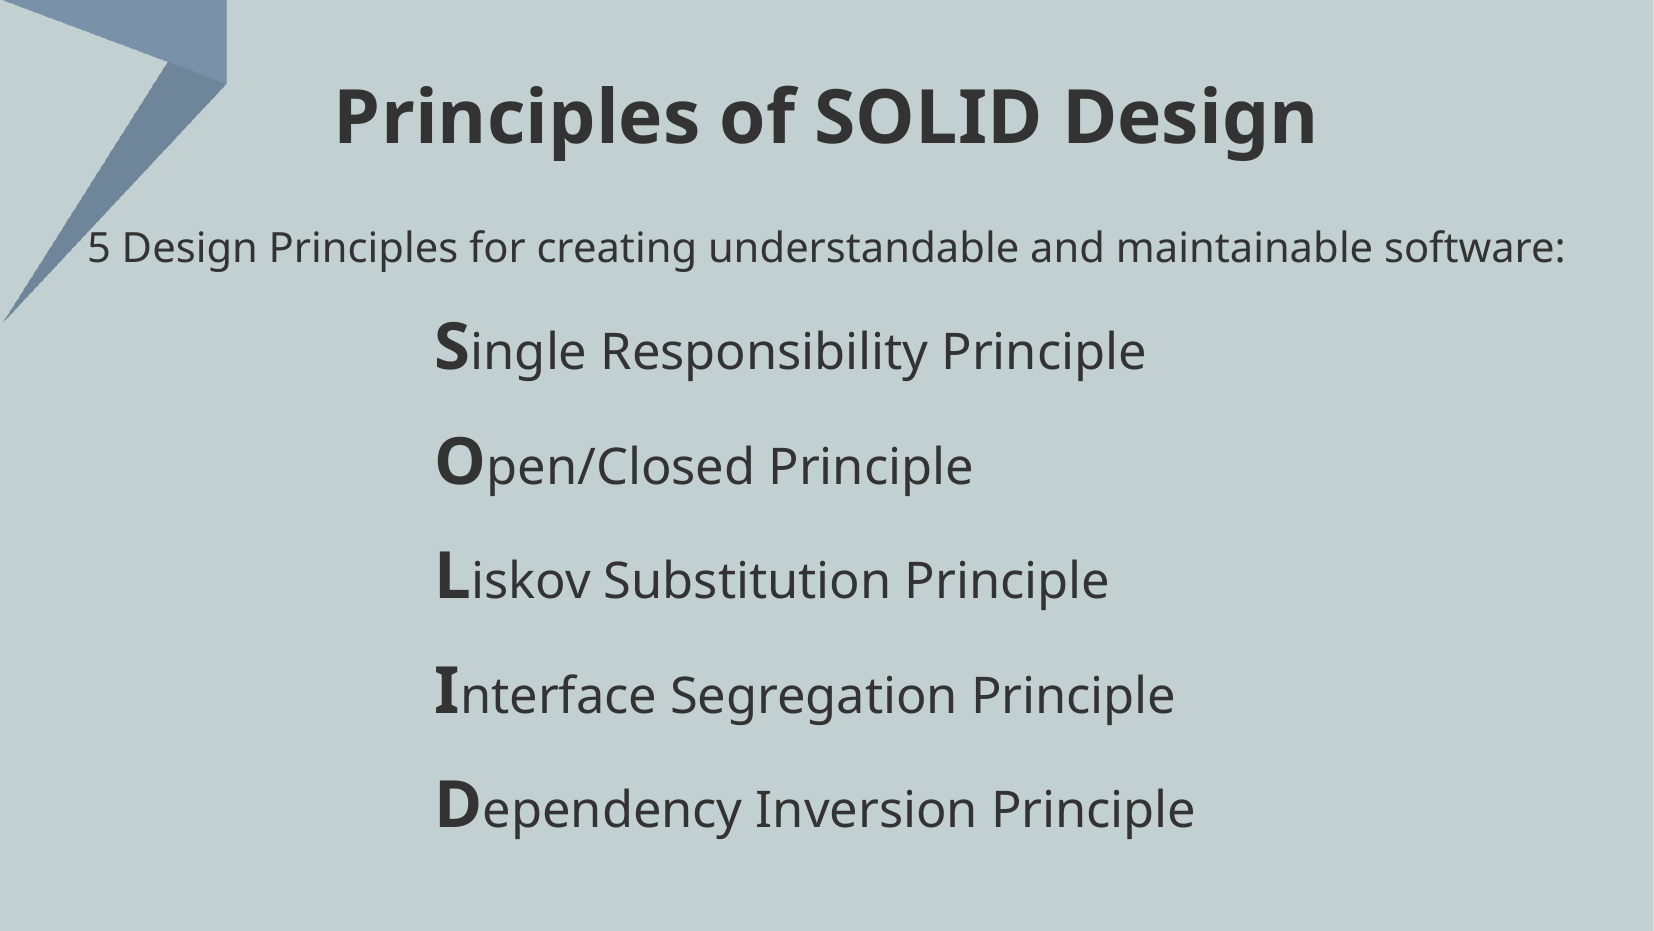

# Principles of SOLID Design
5 Design Principles for creating understandable and maintainable software:
Single Responsibility Principle
Open/Closed Principle
Liskov Substitution Principle
Interface Segregation Principle
Dependency Inversion Principle